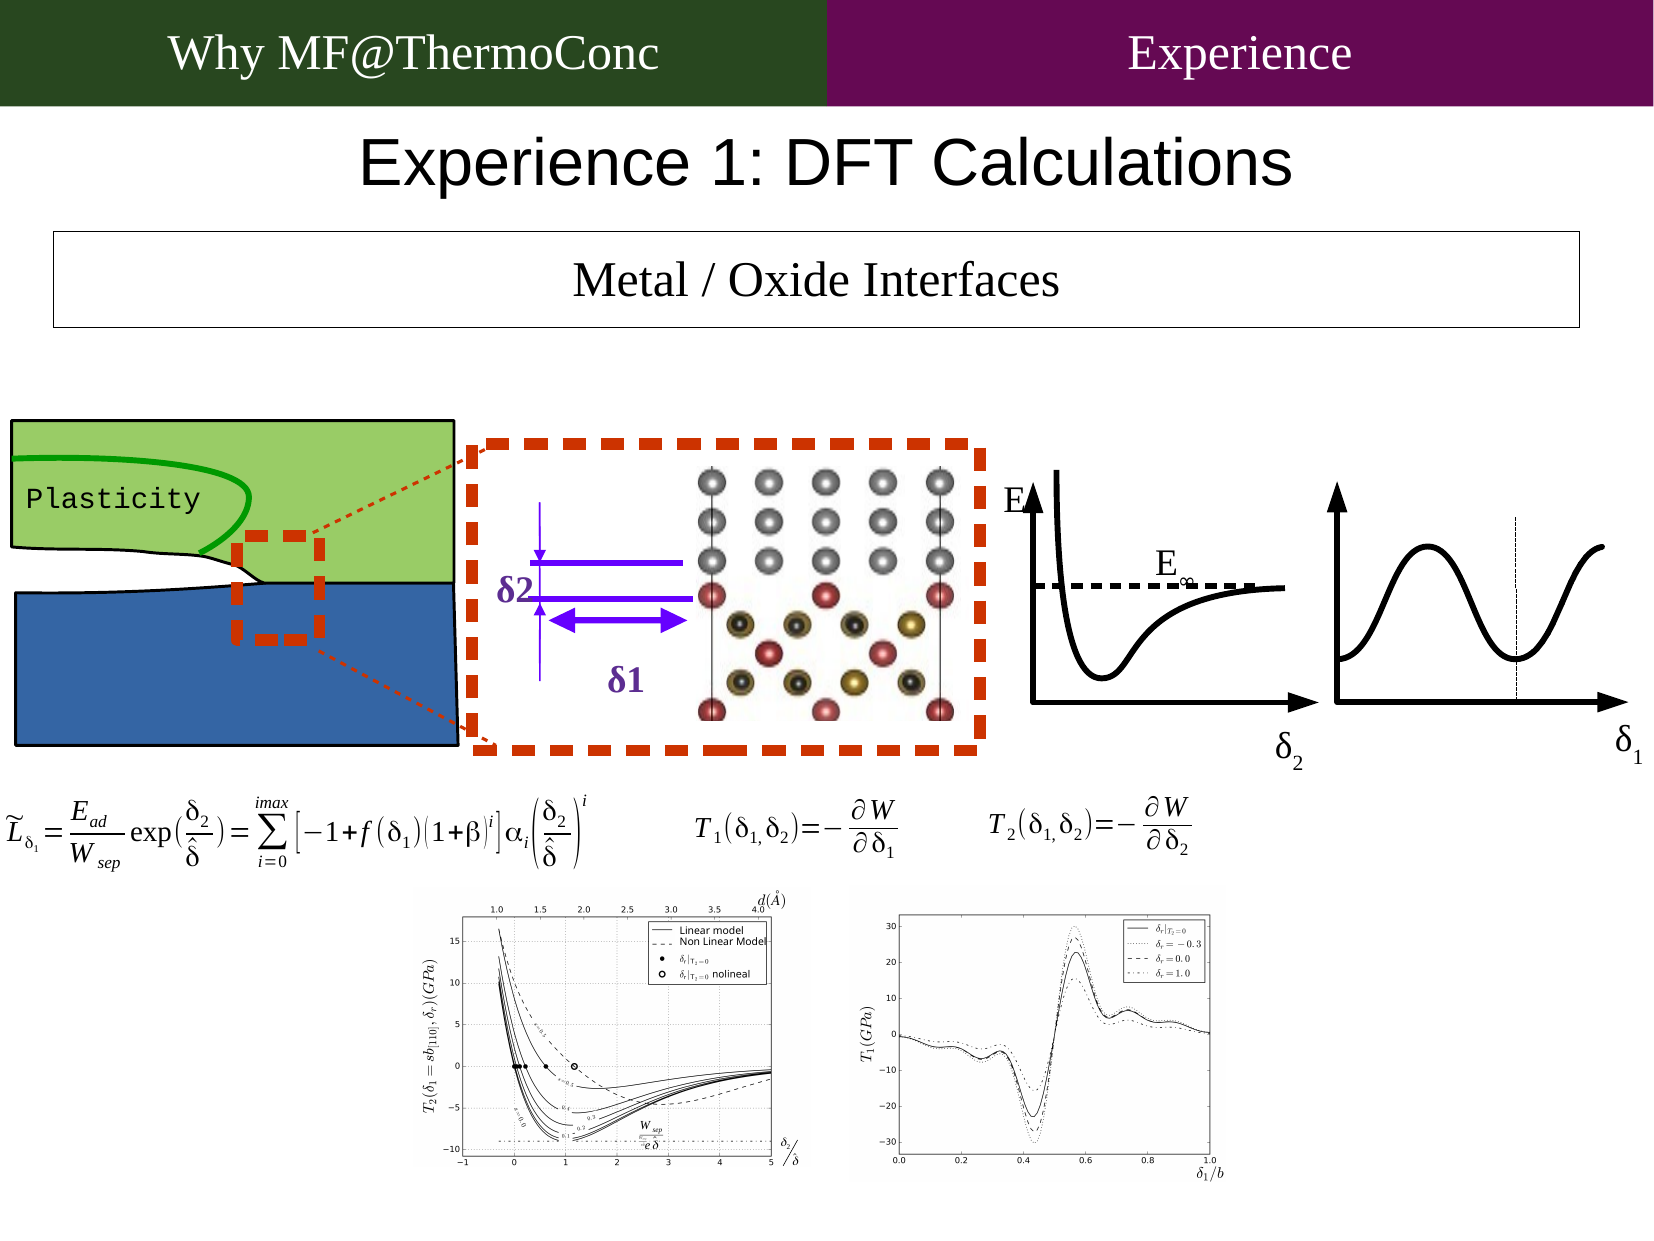

Why MF@ThermoConc
Experience
# Experience 1: DFT Calculations
Metal / Oxide Interfaces
Plasticity
E
E∞
δ2
δ1
δ2
δ1